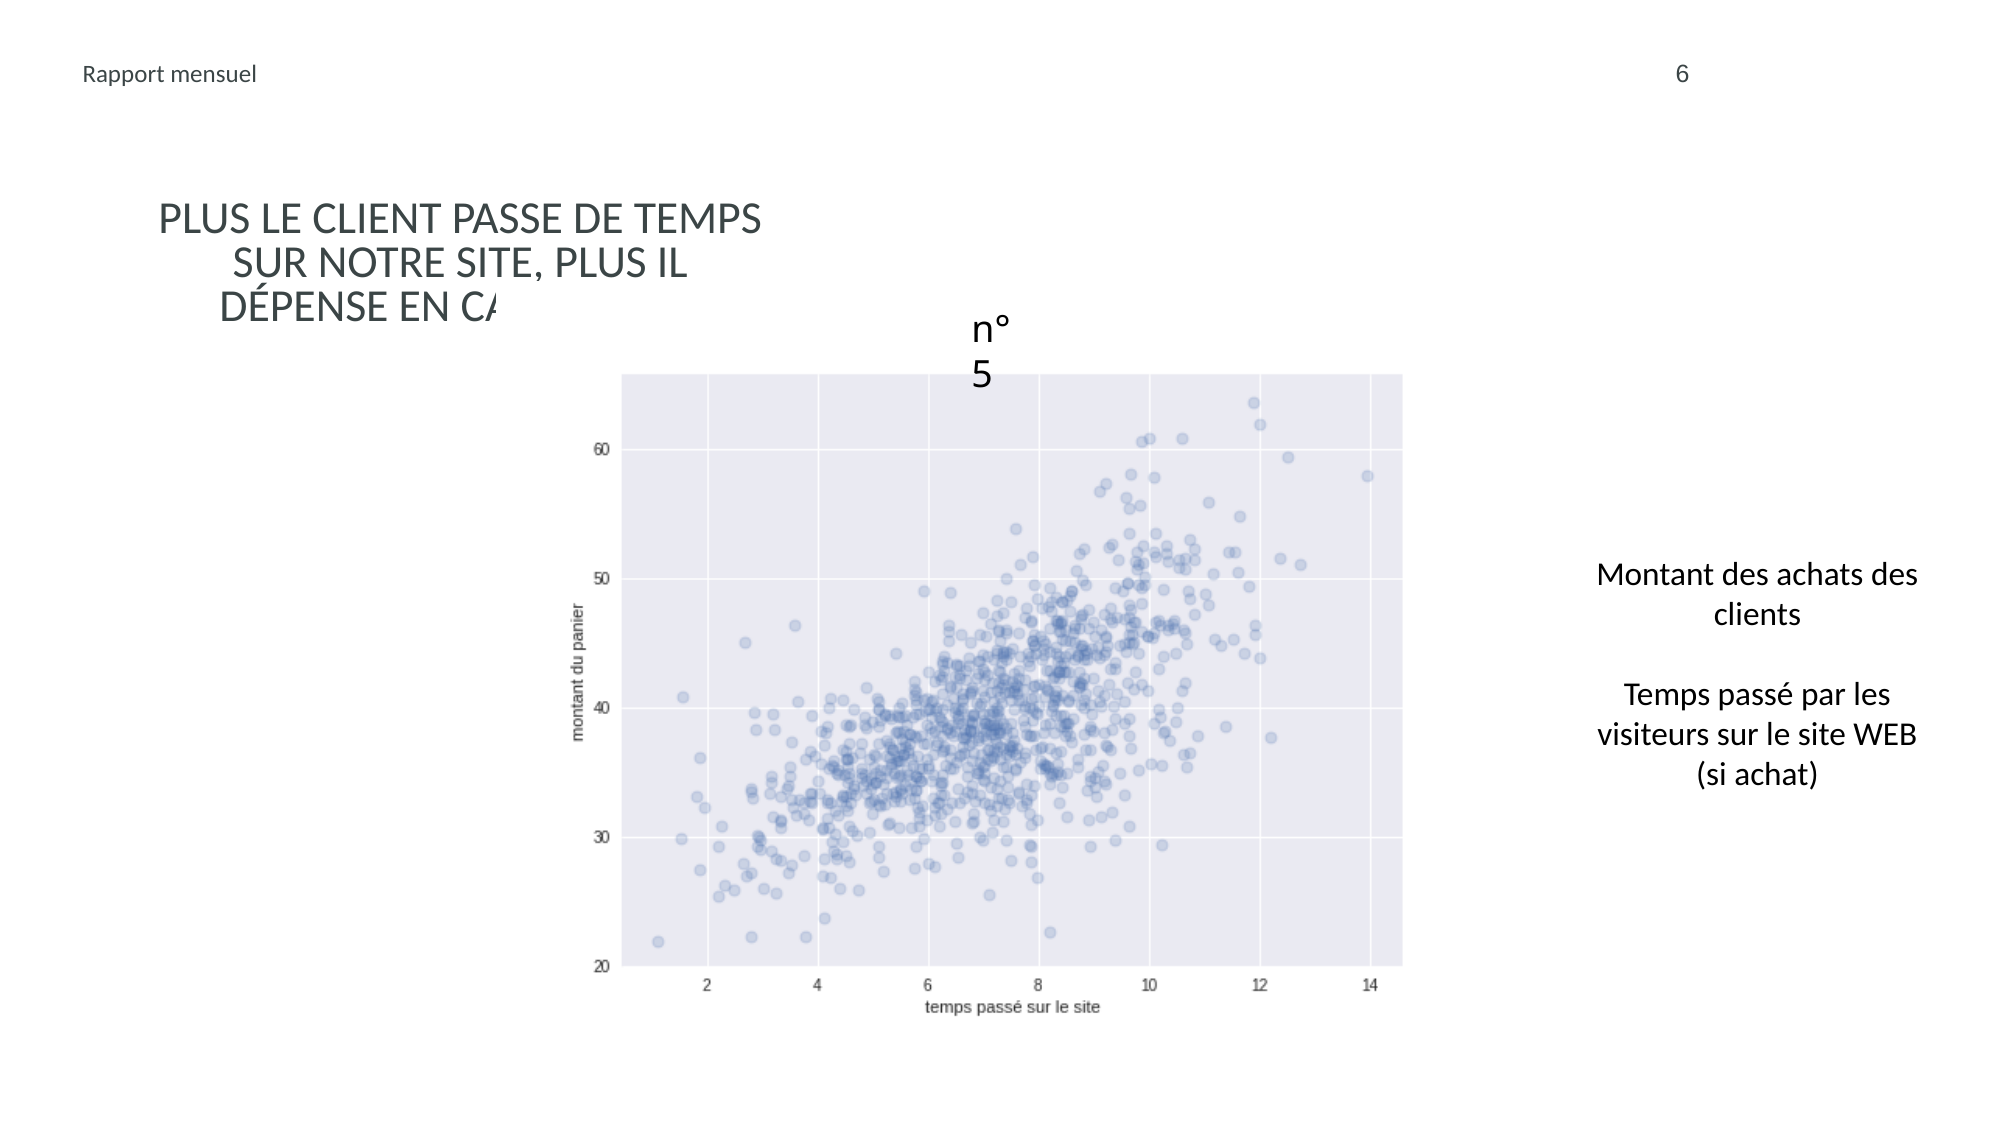

Rapport mensuel
# Plus le client passe de temps sur notre site, plus il dépense en cas d’achat
n°5
Montant des achats des clients
Temps passé par les visiteurs sur le site WEB (si achat)